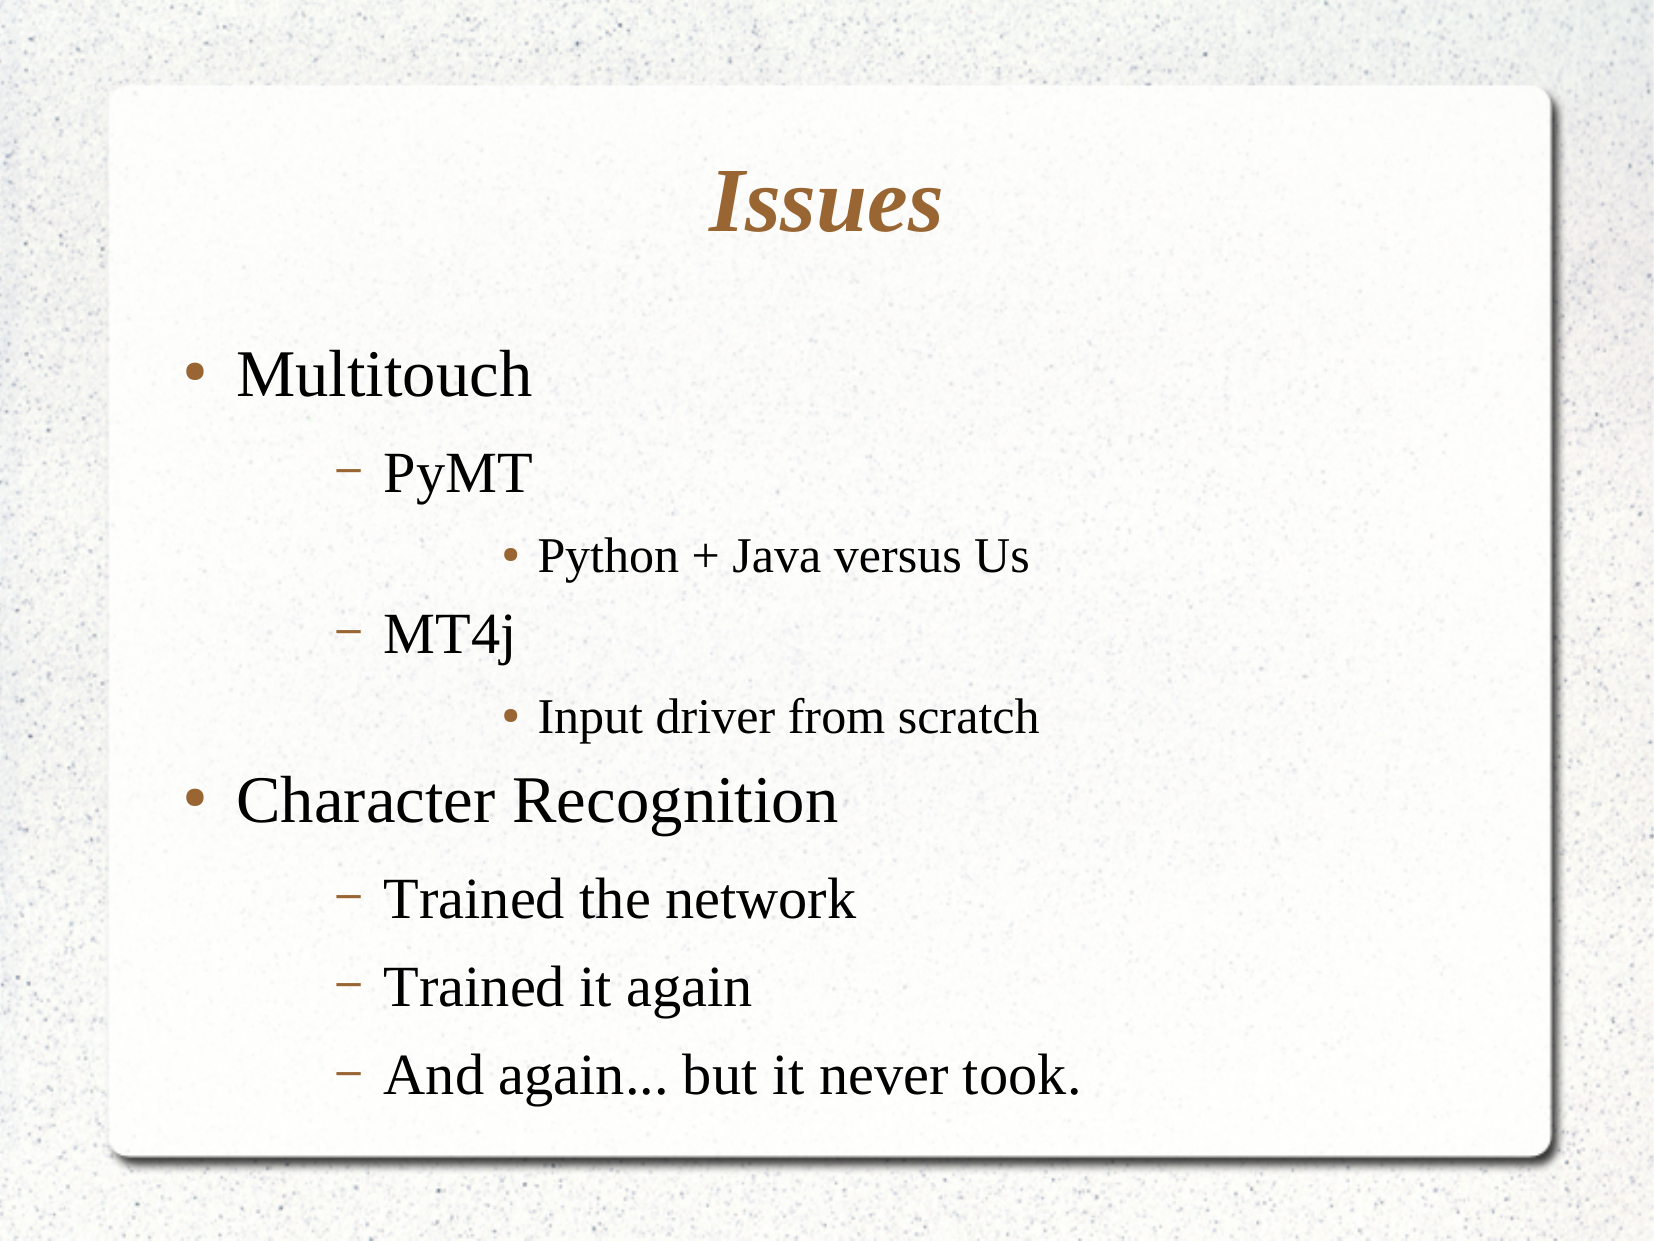

# Issues
Multitouch
PyMT
Python + Java versus Us
MT4j
Input driver from scratch
Character Recognition
Trained the network
Trained it again
And again... but it never took.